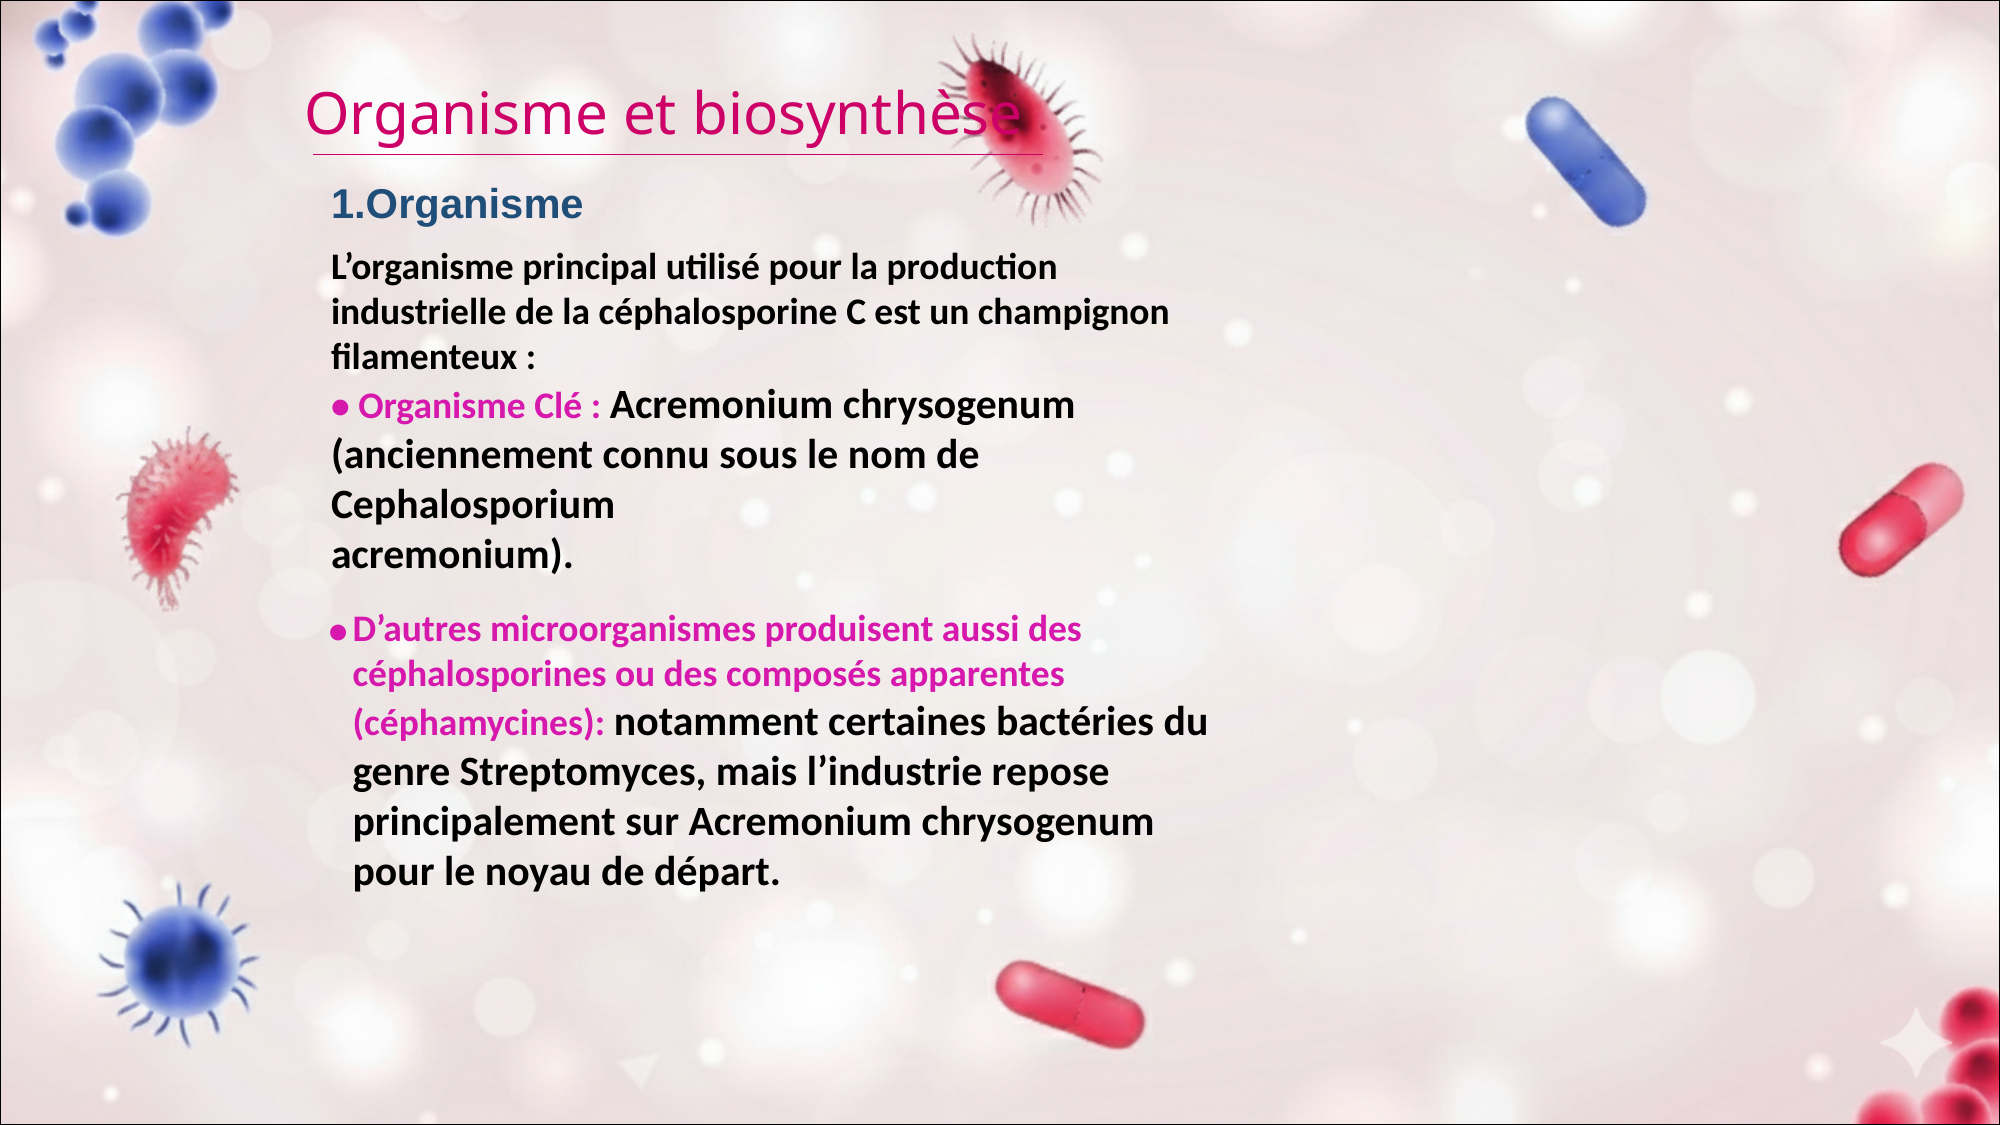

Organisme et biosynthèse
1.Organisme
#
L’organisme principal utilisé pour la production industrielle de la céphalosporine C est un champignon filamenteux :
• Organisme Clé : Acremonium chrysogenum (anciennement connu sous le nom de Cephalosporium
acremonium).
D’autres microorganismes produisent aussi des céphalosporines ou des composés apparentes (céphamycines): notamment certaines bactéries du genre Streptomyces, mais l’industrie repose principalement sur Acremonium chrysogenum pour le noyau de départ.
•